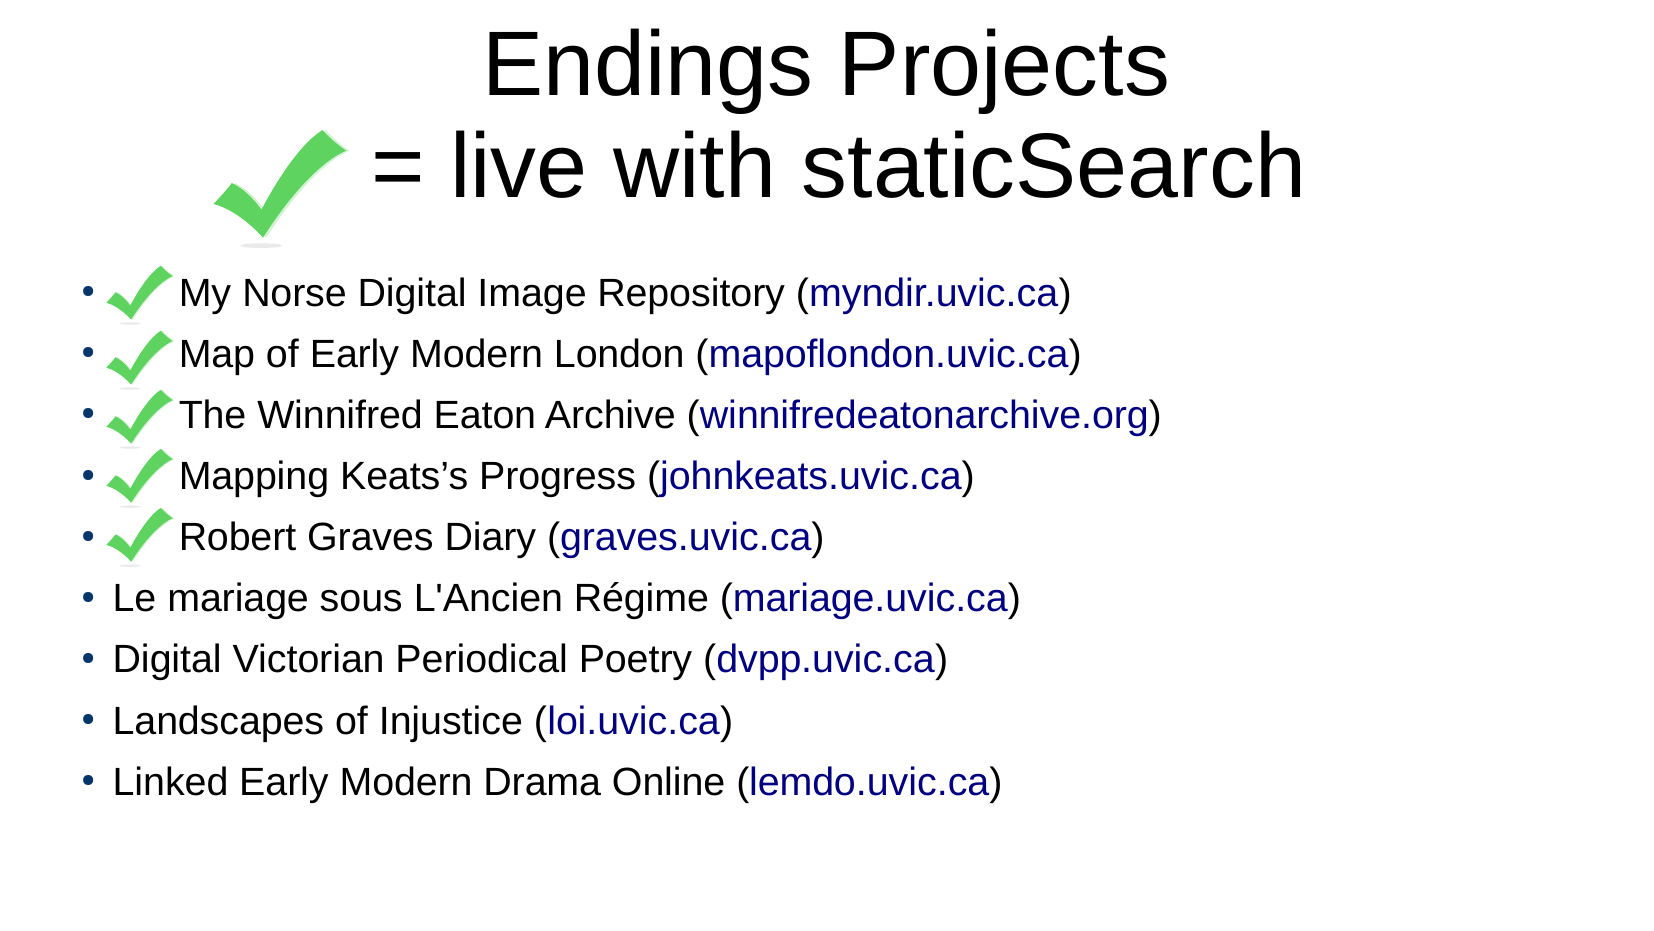

# Endings Projects = live with staticSearch
 My Norse Digital Image Repository (myndir.uvic.ca)
 Map of Early Modern London (mapoflondon.uvic.ca)
 The Winnifred Eaton Archive (winnifredeatonarchive.org)
 Mapping Keats’s Progress (johnkeats.uvic.ca)
 Robert Graves Diary (graves.uvic.ca)
Le mariage sous L'Ancien Régime (mariage.uvic.ca)
Digital Victorian Periodical Poetry (dvpp.uvic.ca)
Landscapes of Injustice (loi.uvic.ca)
Linked Early Modern Drama Online (lemdo.uvic.ca)